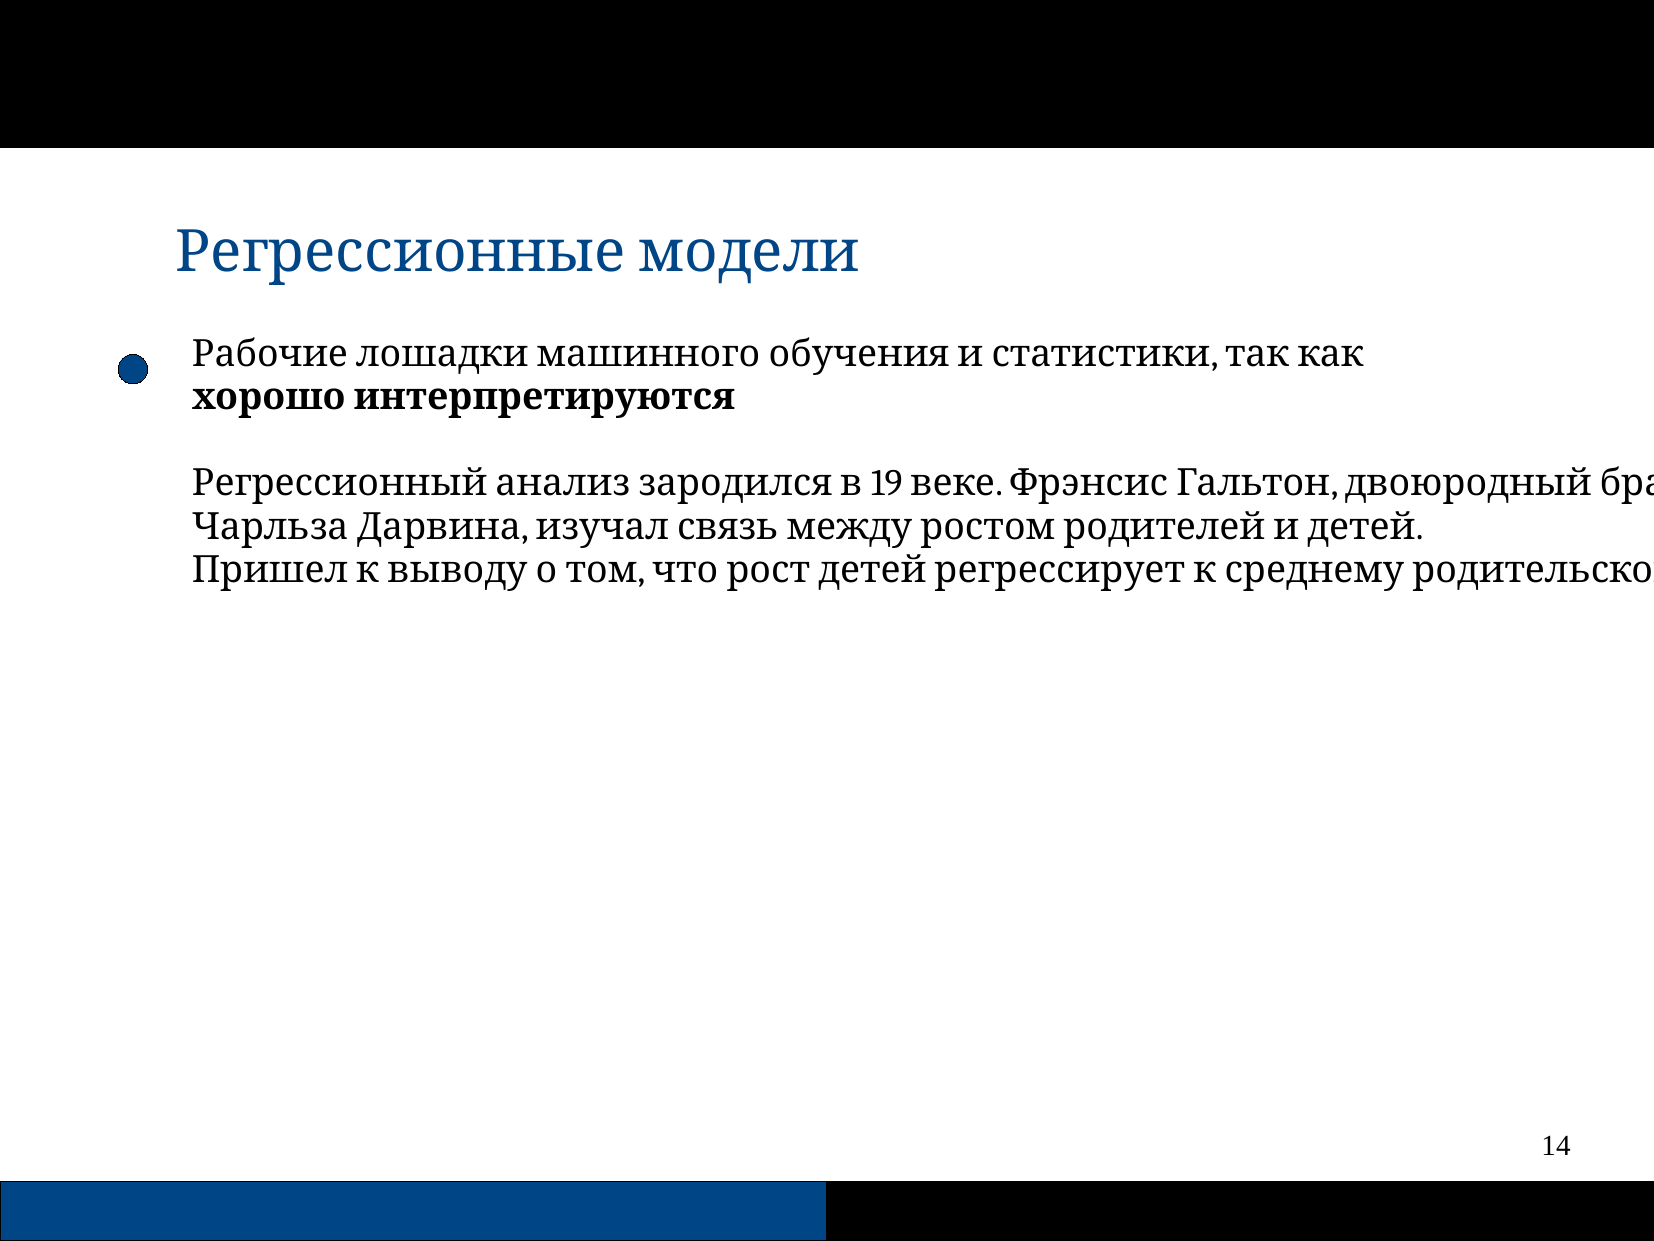

Регрессионные модели
Рабочие лошадки машинного обучения и статистики, так как
хорошо интерпретируются
Регрессионный анализ зародился в 19 веке. Фрэнсис Гальтон, двоюродный брат
Чарльза Дарвина, изучал связь между ростом родителей и детей.
Пришел к выводу о том, что рост детей регрессирует к среднему родительскому
14